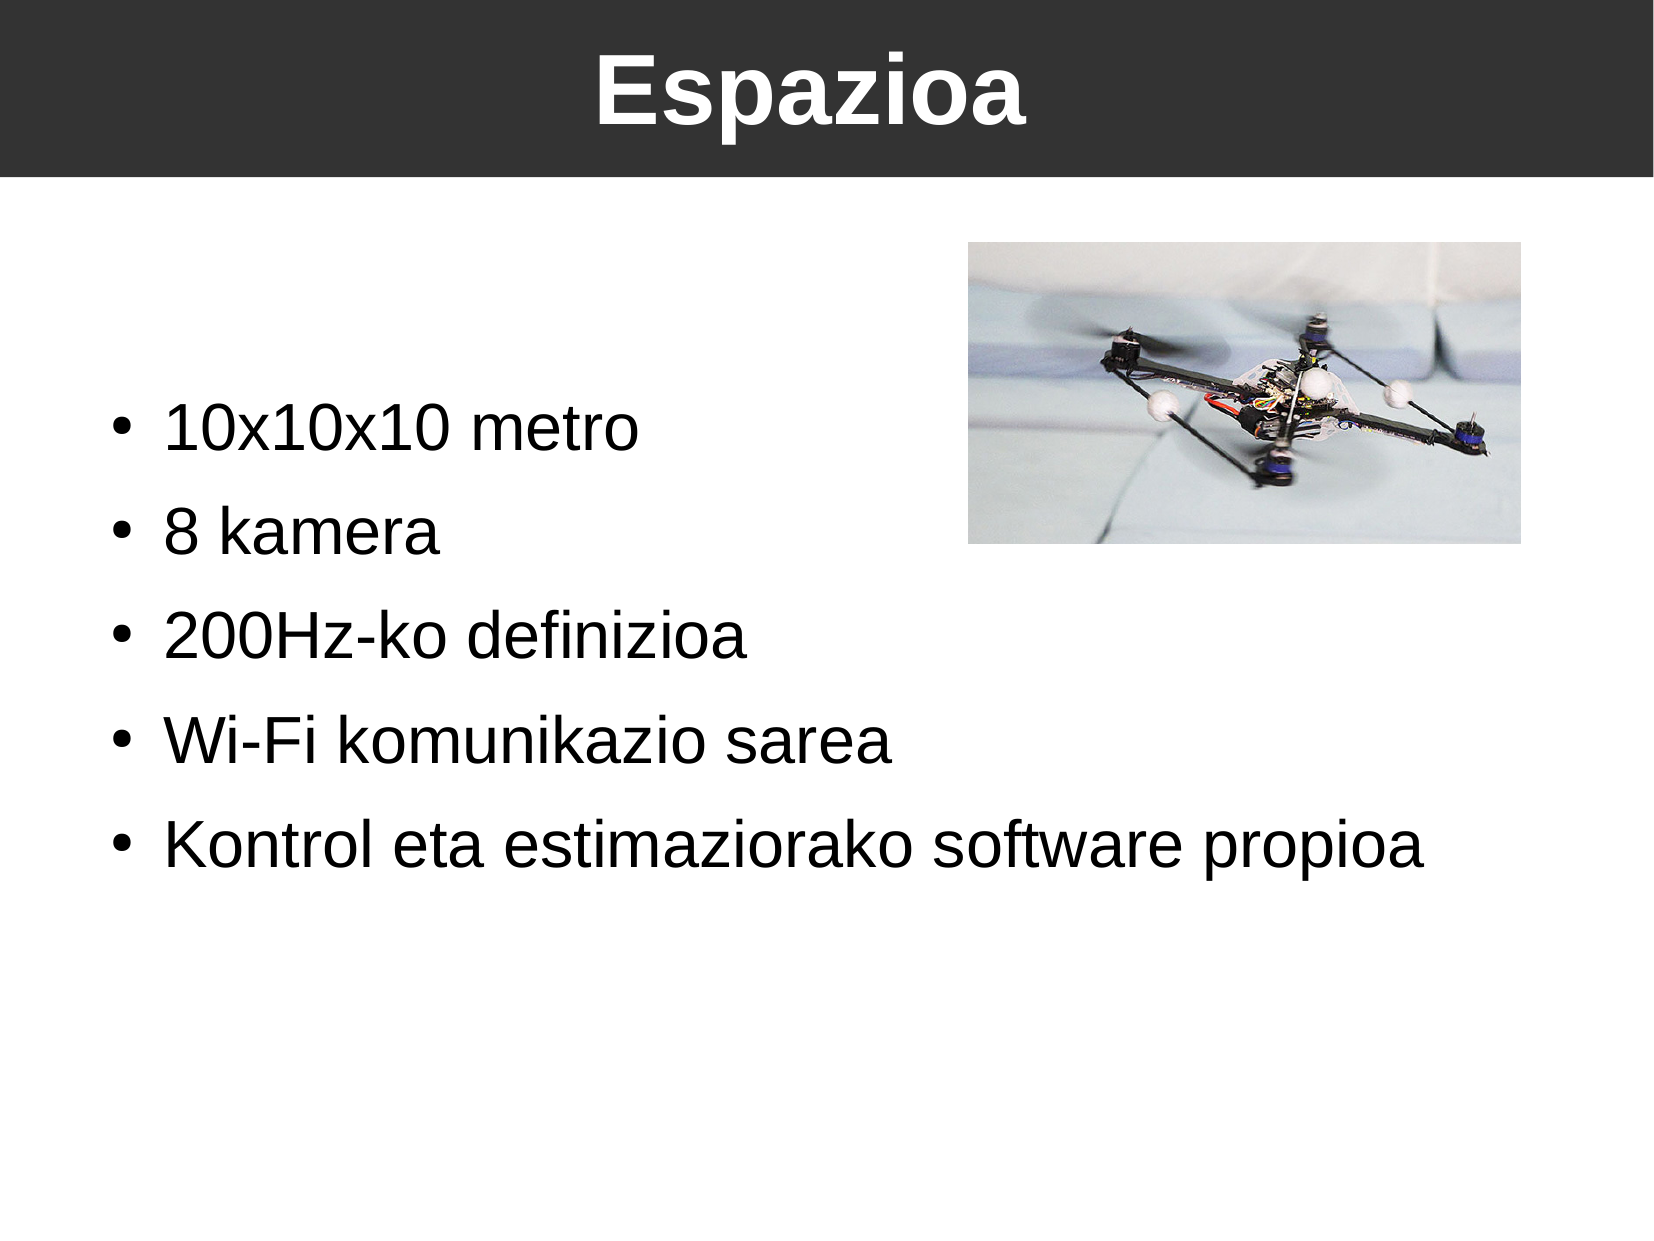

Espazioa
#
10x10x10 metro
8 kamera
200Hz-ko definizioa
Wi-Fi komunikazio sarea
Kontrol eta estimaziorako software propioa